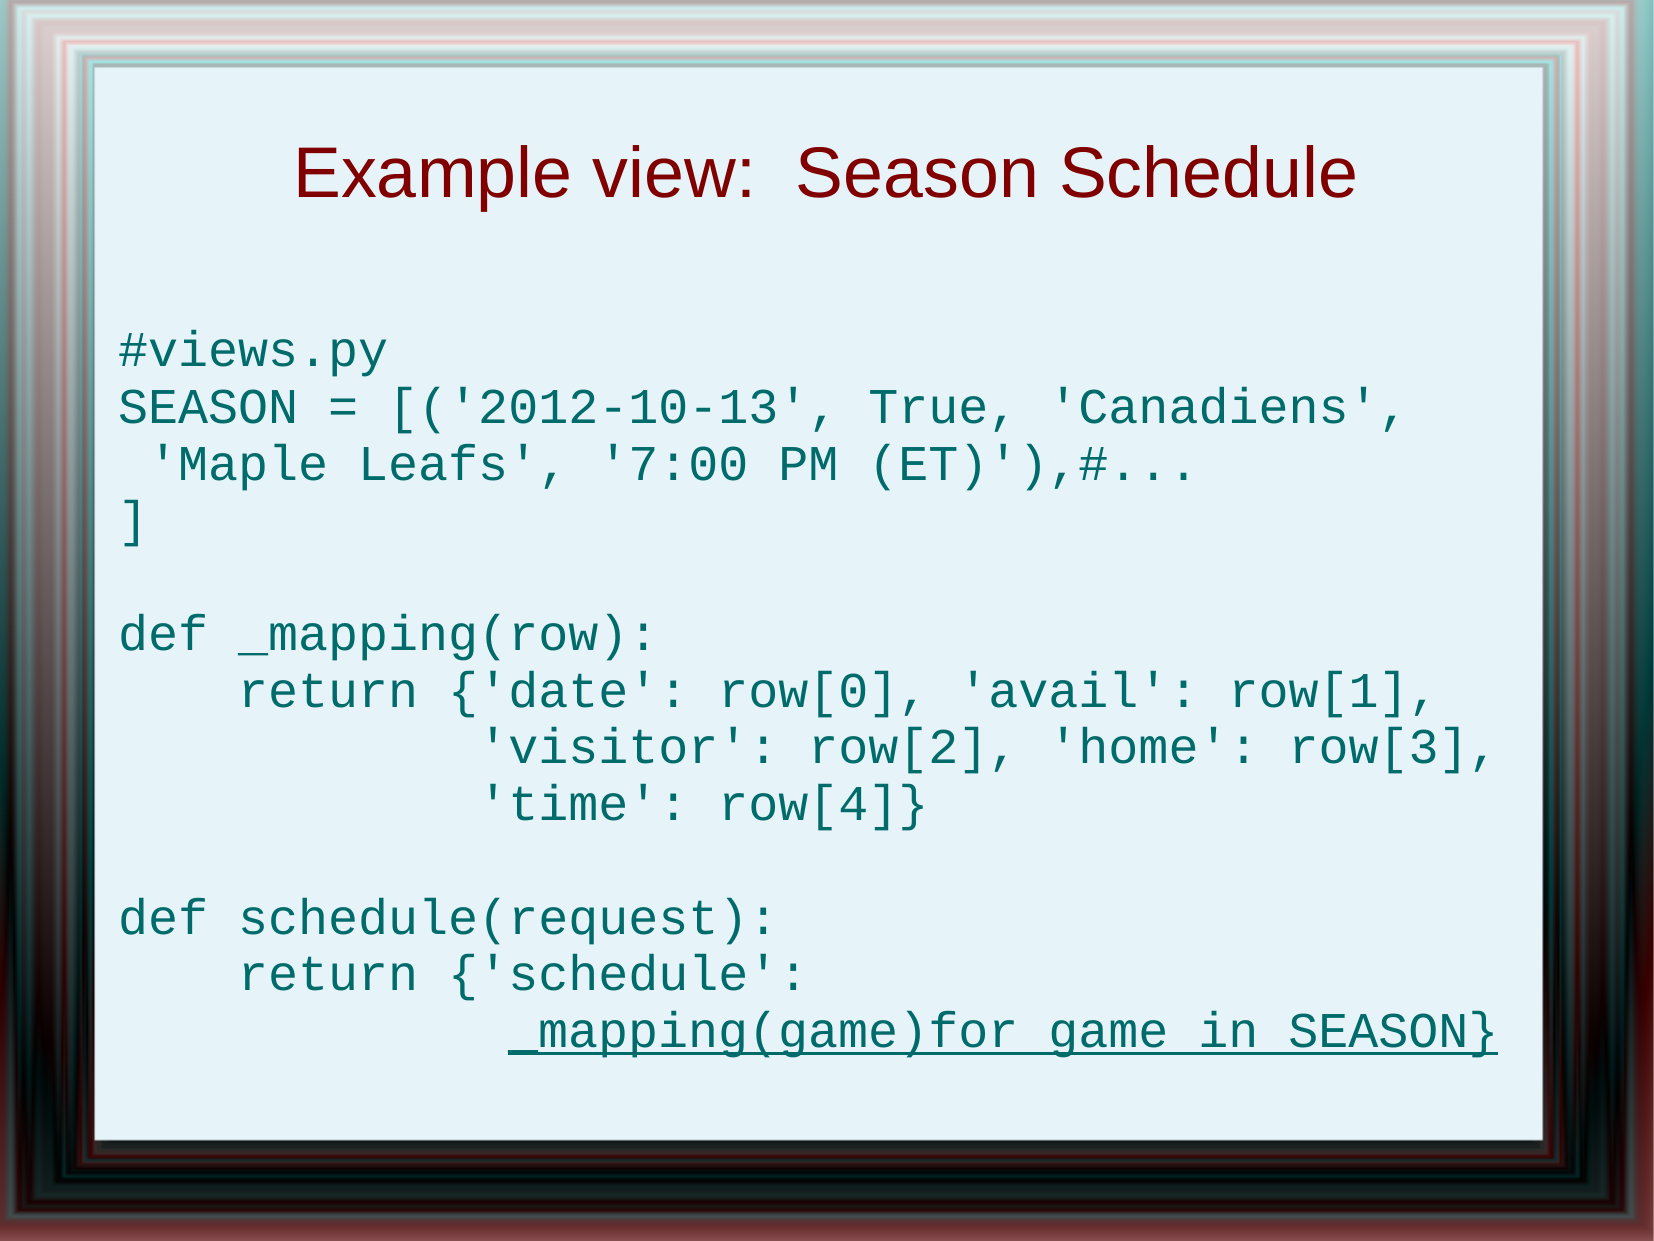

# Example view: Season Schedule
#views.py
SEASON = [('2012-10-13', True, 'Canadiens',
 'Maple Leafs', '7:00 PM (ET)'),#...
]
def _mapping(row):
 return {'date': row[0], 'avail': row[1],
 'visitor': row[2], 'home': row[3], 'time': row[4]}
def schedule(request):
 return {'schedule':
 _mapping(game)for game in SEASON}